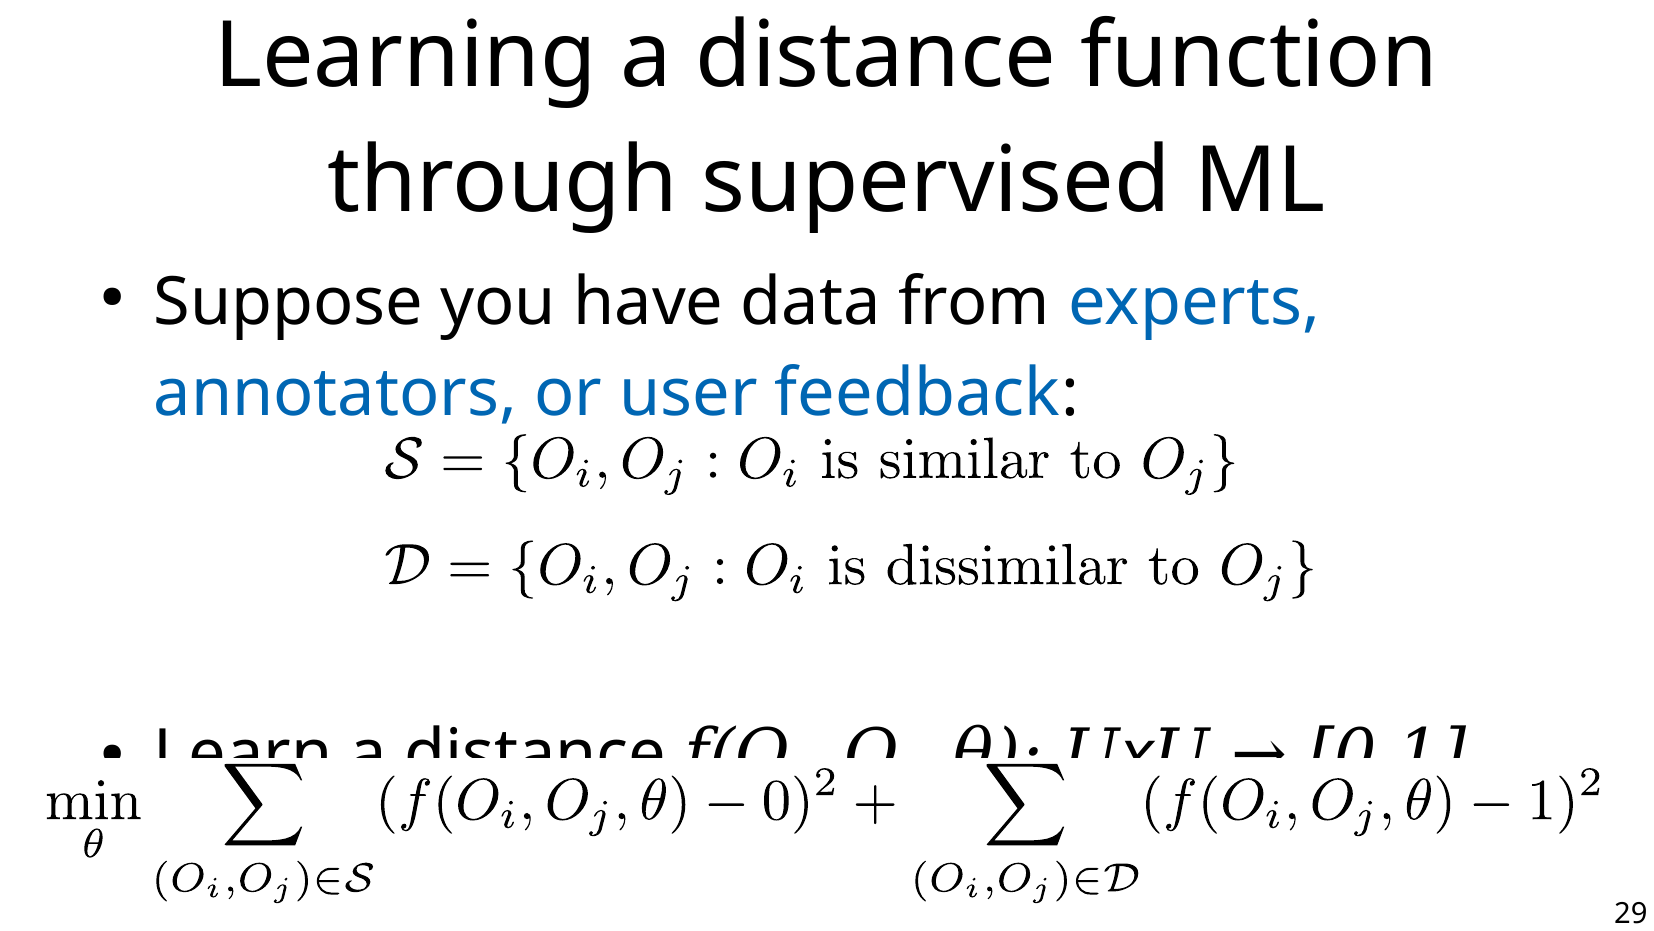

# Learning a distance function through supervised ML
Suppose you have data from experts, annotators, or user feedback:
Learn a distance f(Oi, Oj, θ): UxU → [0,1]
29